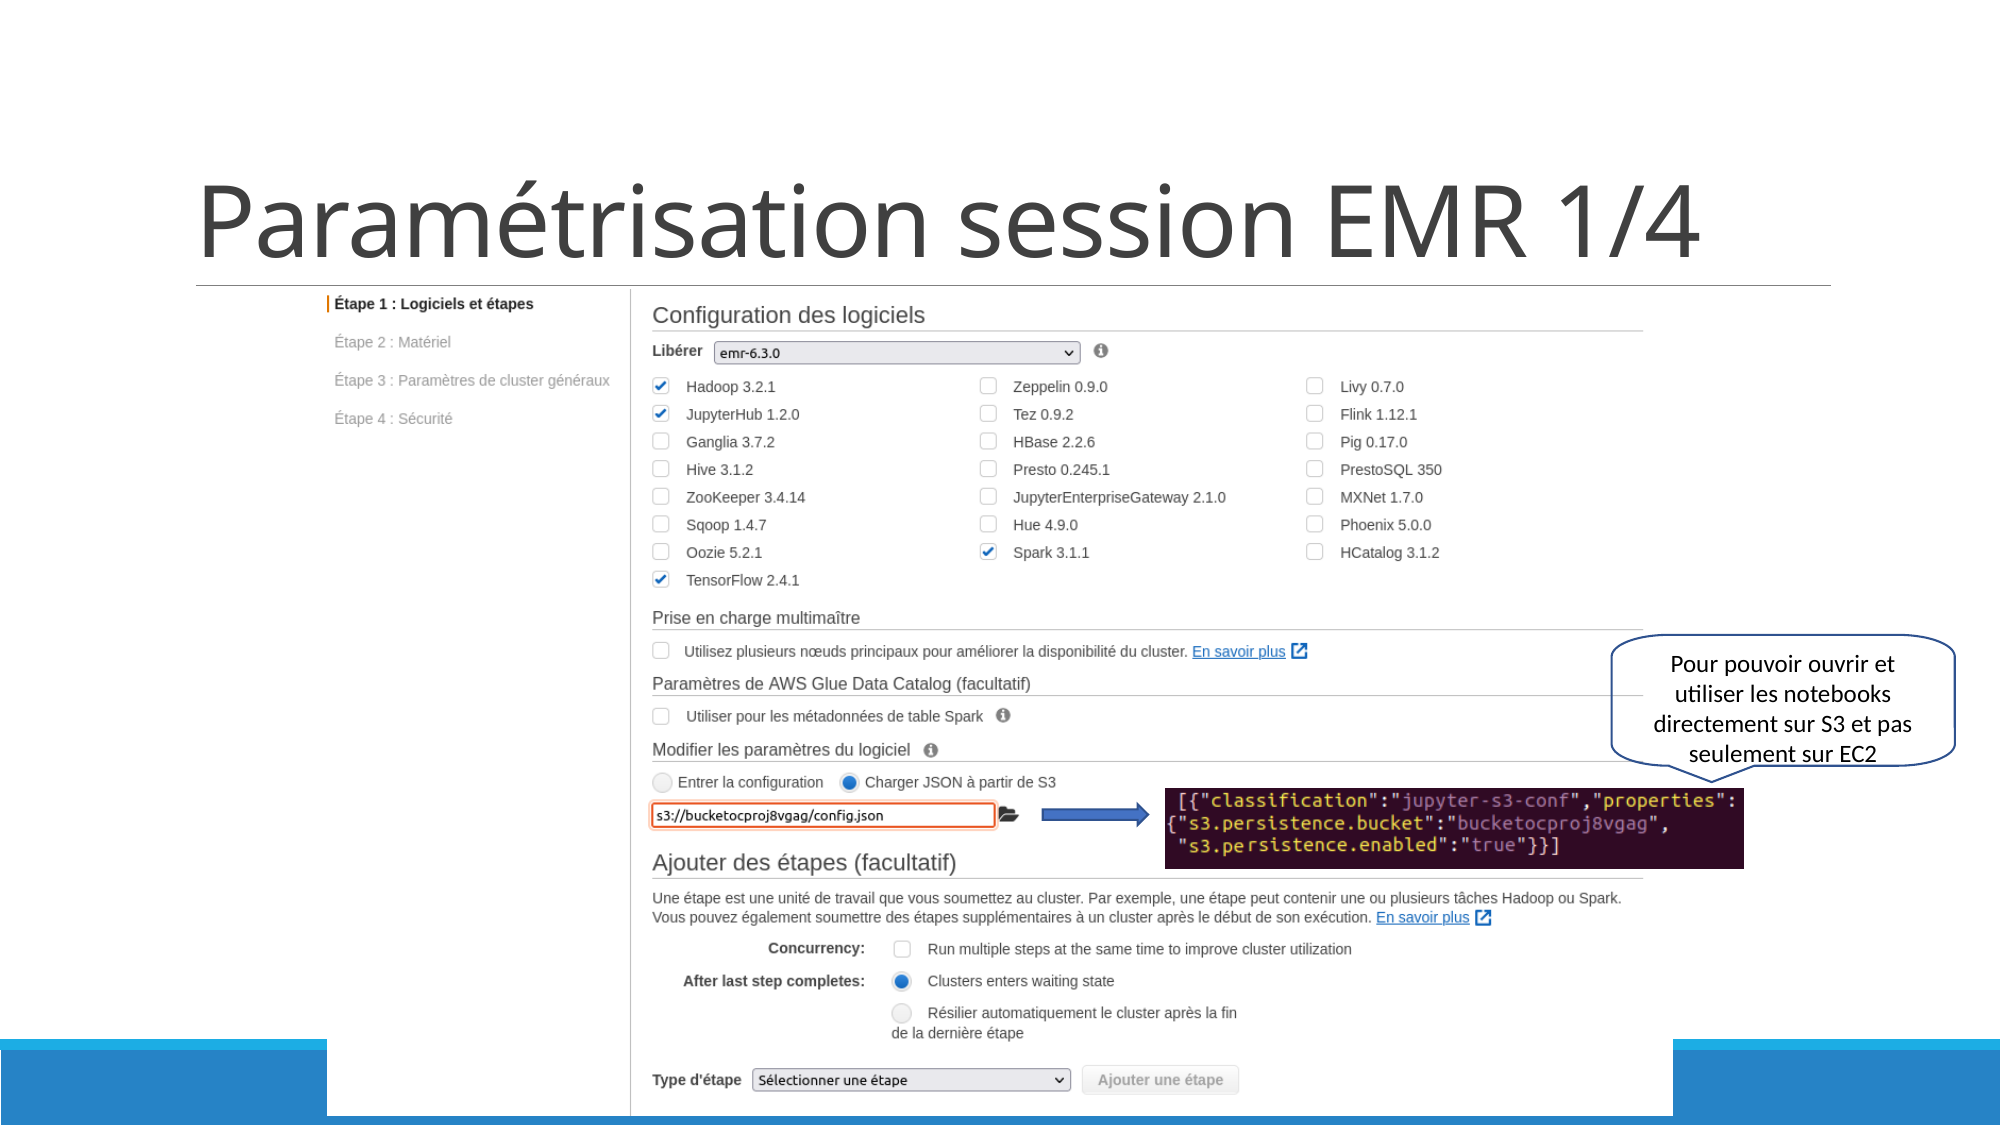

# Paramétrisation session EMR 1/4
Pour pouvoir ouvrir et utiliser les notebooks directement sur S3 et pas seulement sur EC2